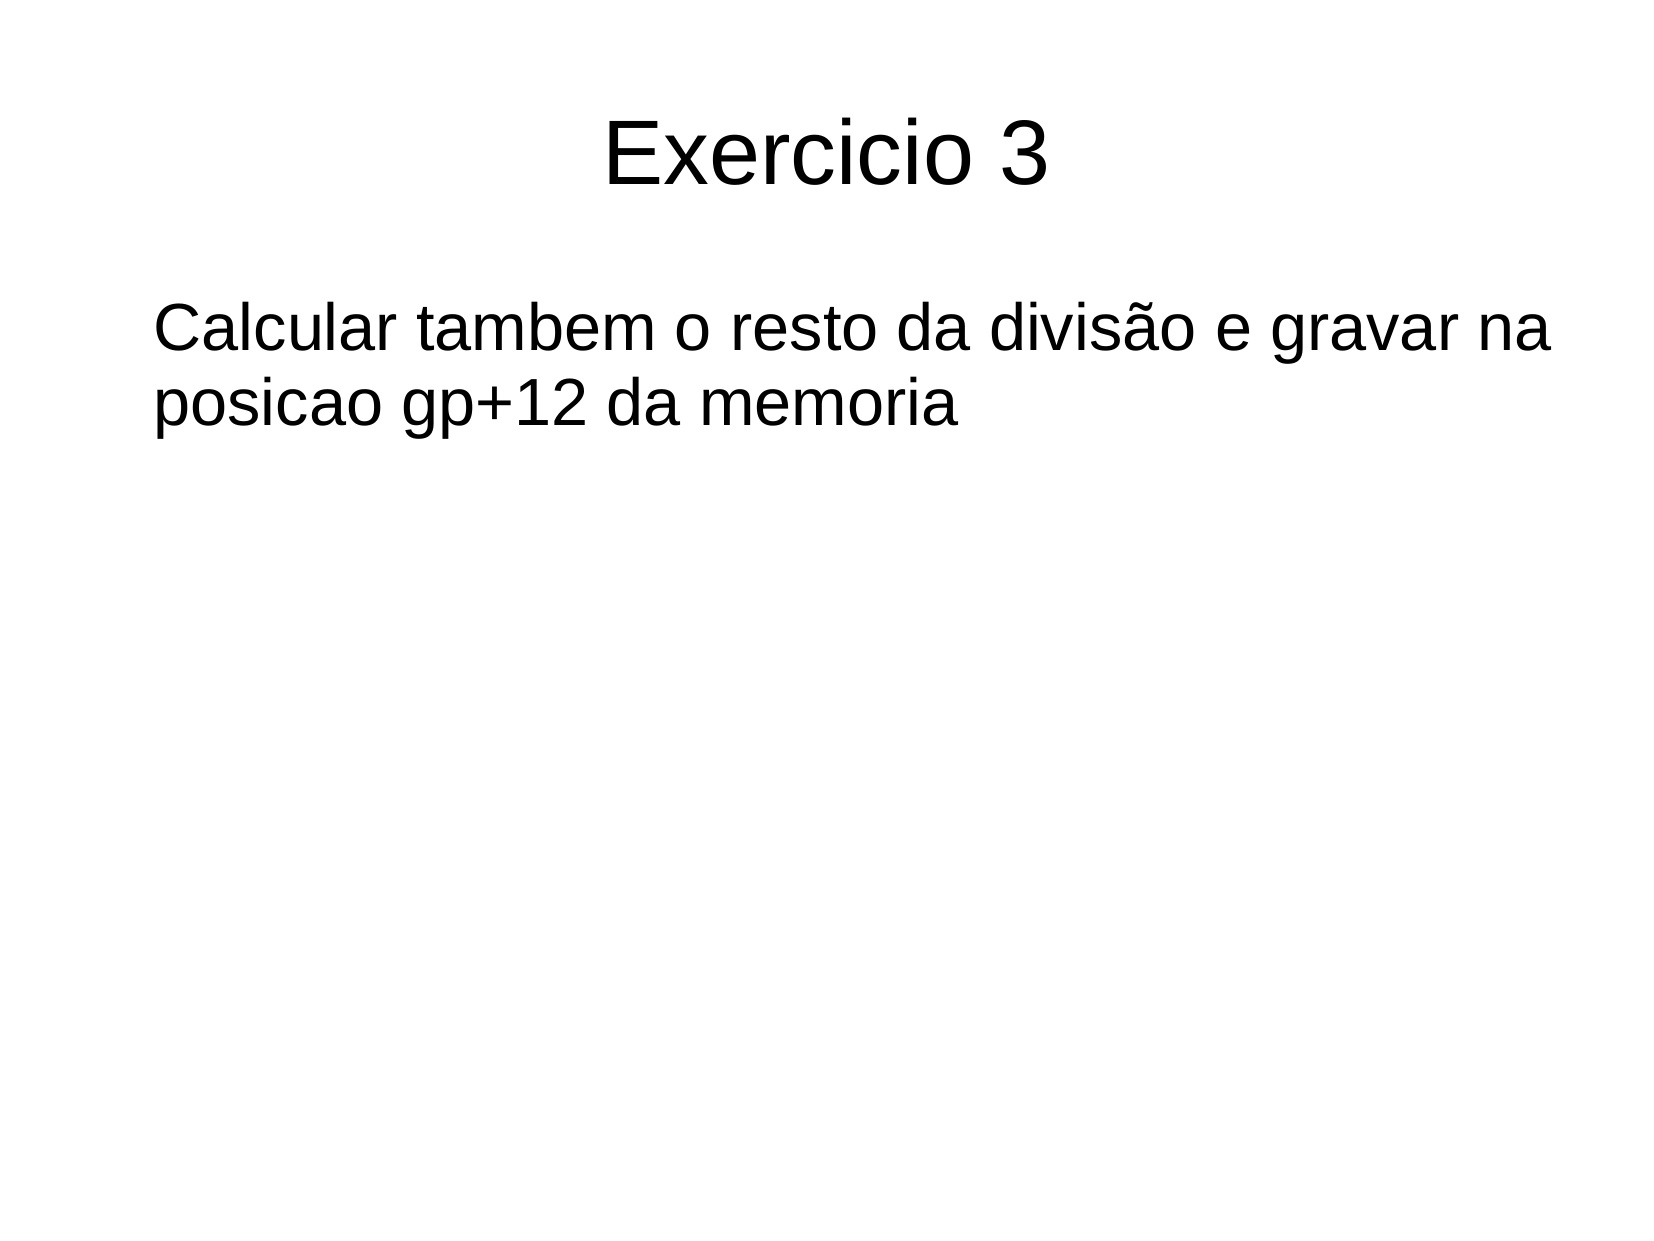

# Exercicio 3
Calcular tambem o resto da divisão e gravar na posicao gp+12 da memoria